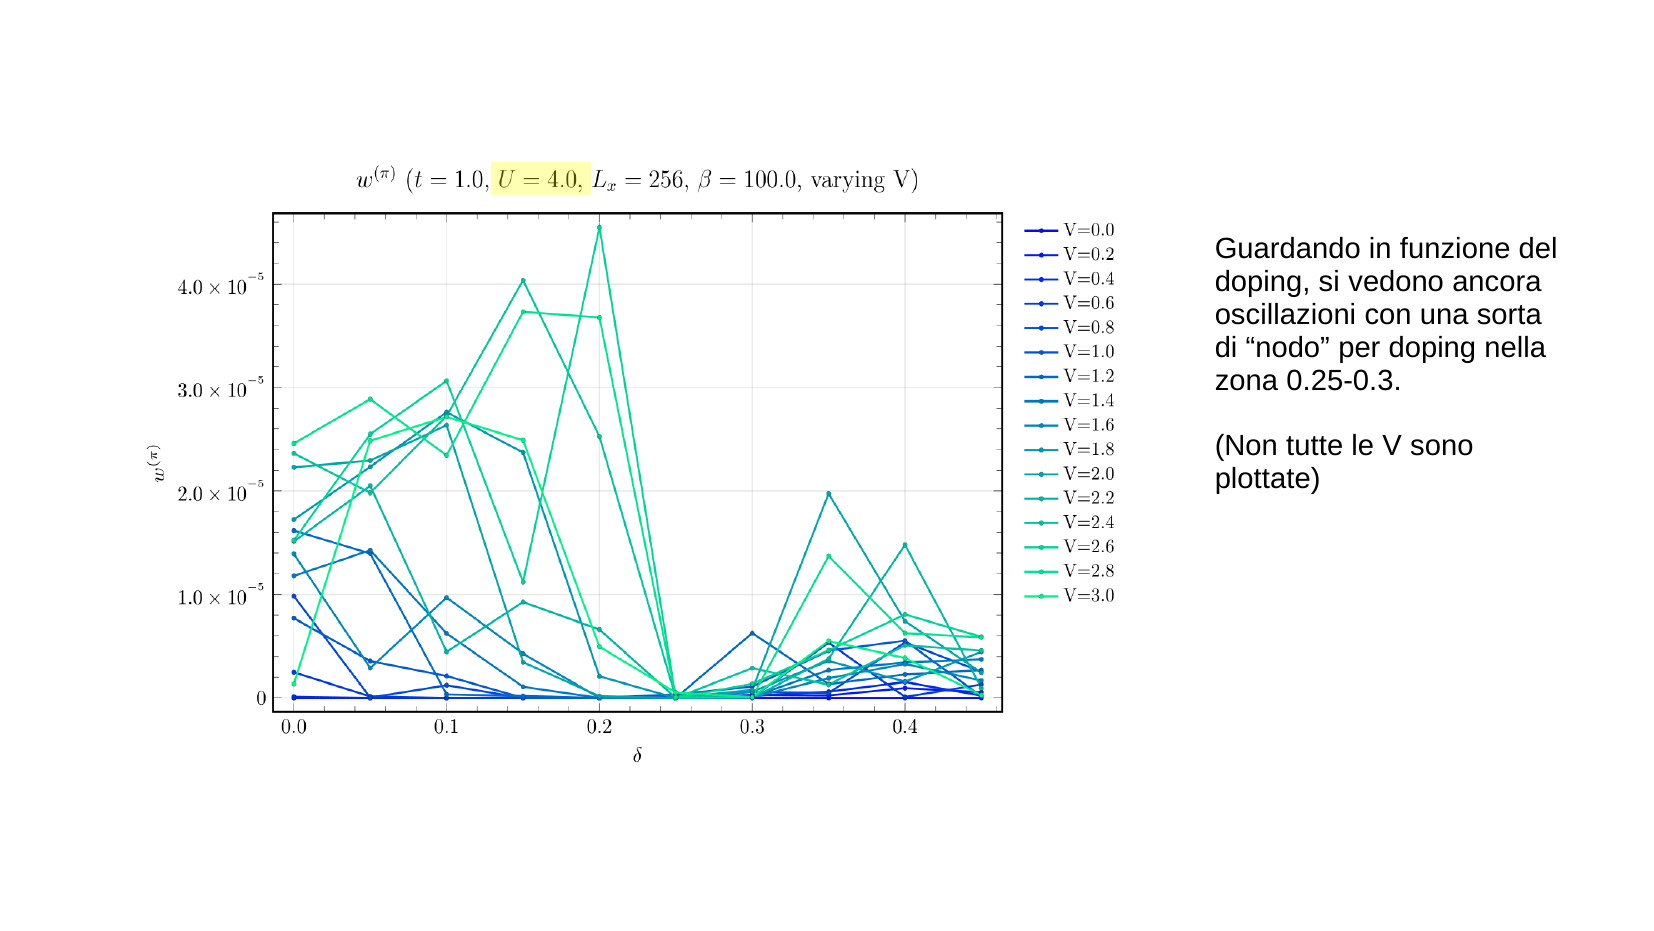

Guardando in funzione del doping, si vedono ancora oscillazioni con una sorta di “nodo” per doping nella zona 0.25-0.3.
(Non tutte le V sono plottate)